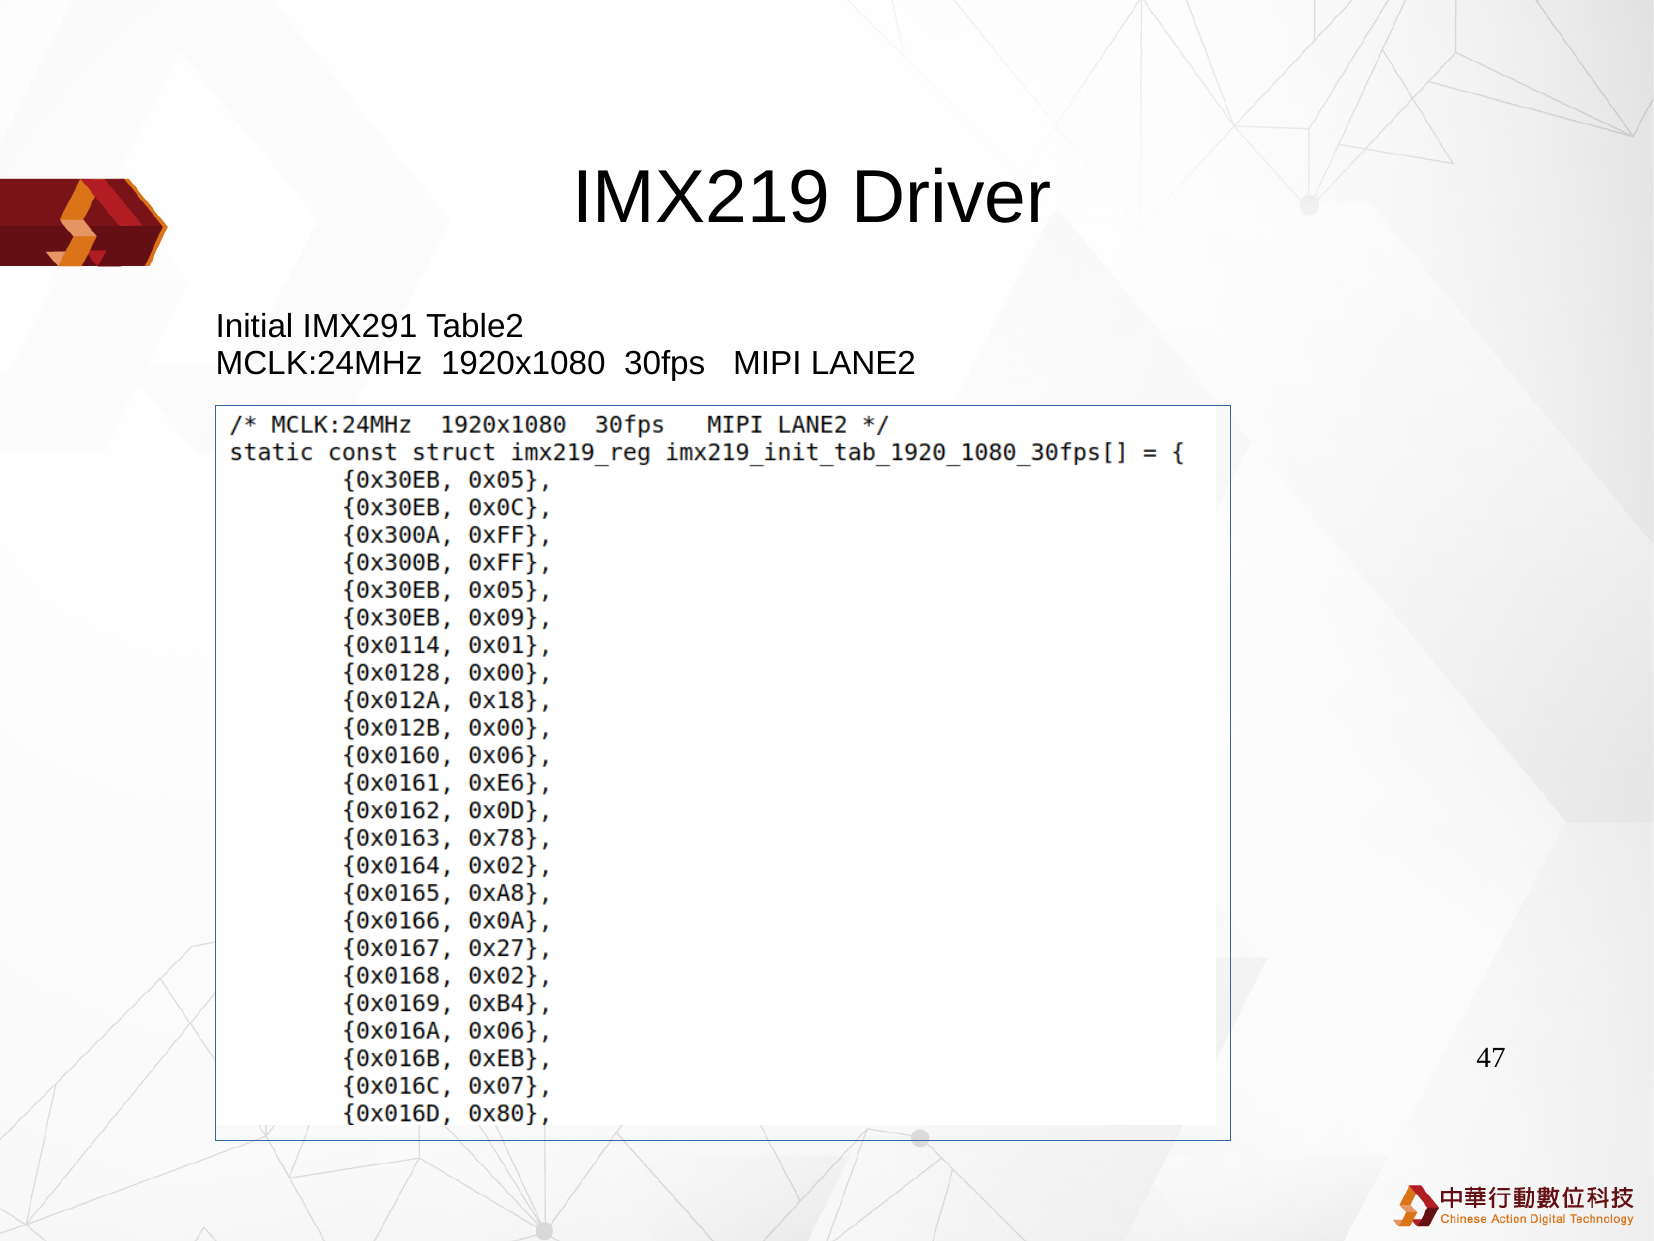

# IMX219 Driver
Initial IMX291 Table2
MCLK:24MHz 1920x1080 30fps MIPI LANE2
47